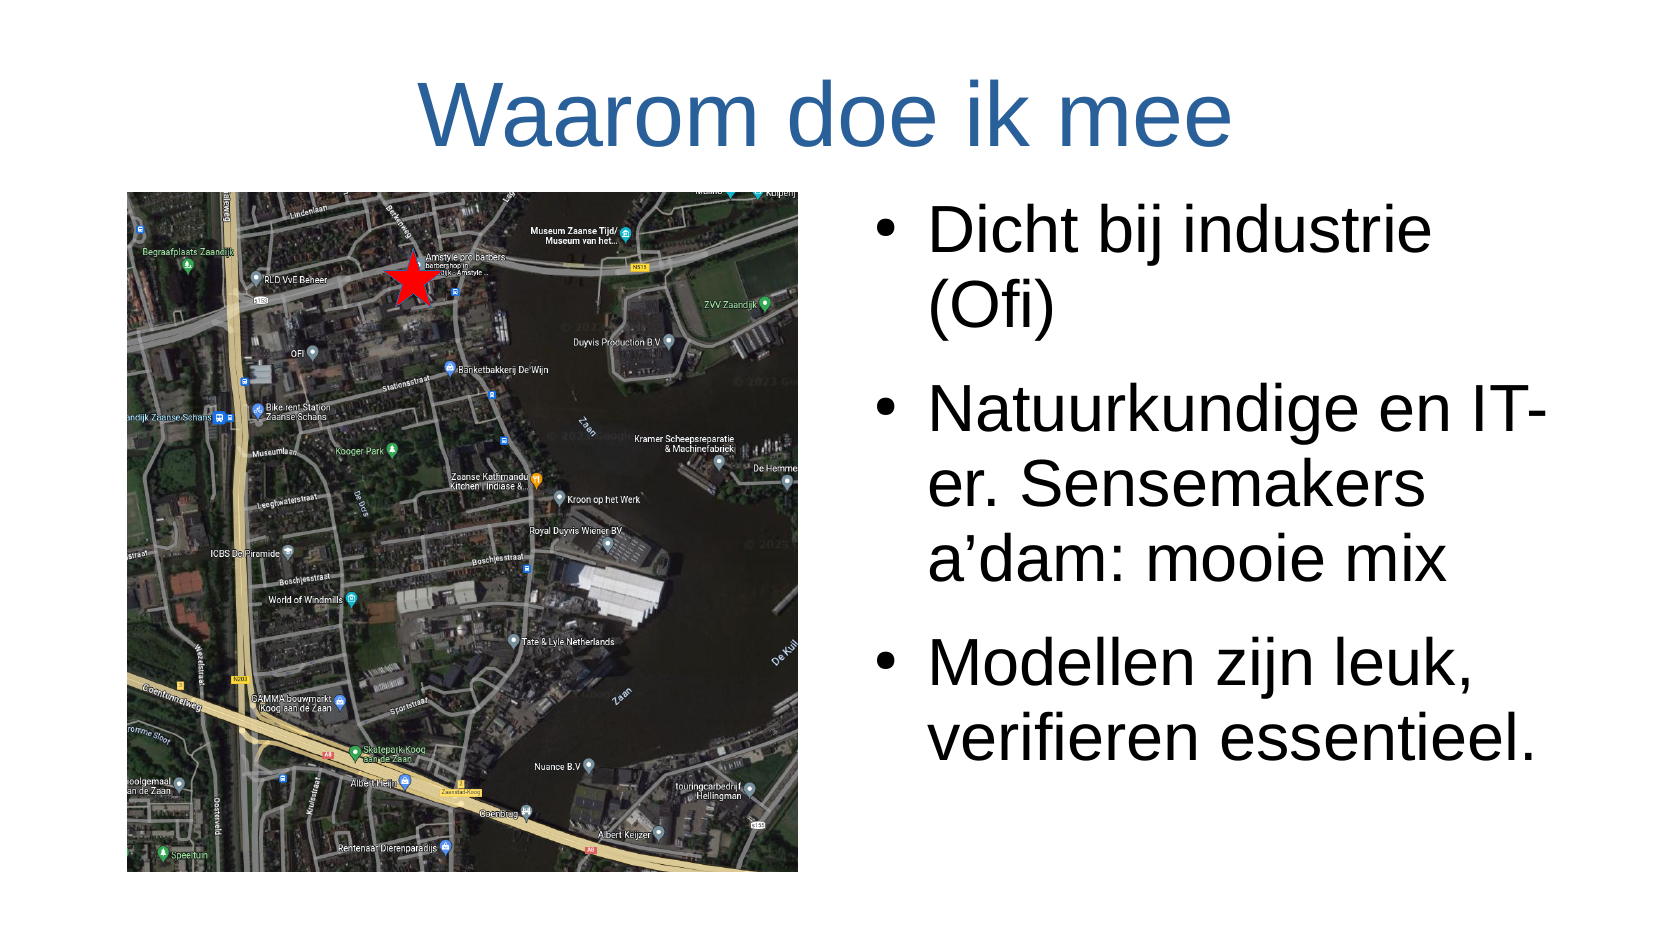

# Waarom doe ik mee
Dicht bij industrie (Ofi)
Natuurkundige en IT-er. Sensemakers a’dam: mooie mix
Modellen zijn leuk, verifieren essentieel.